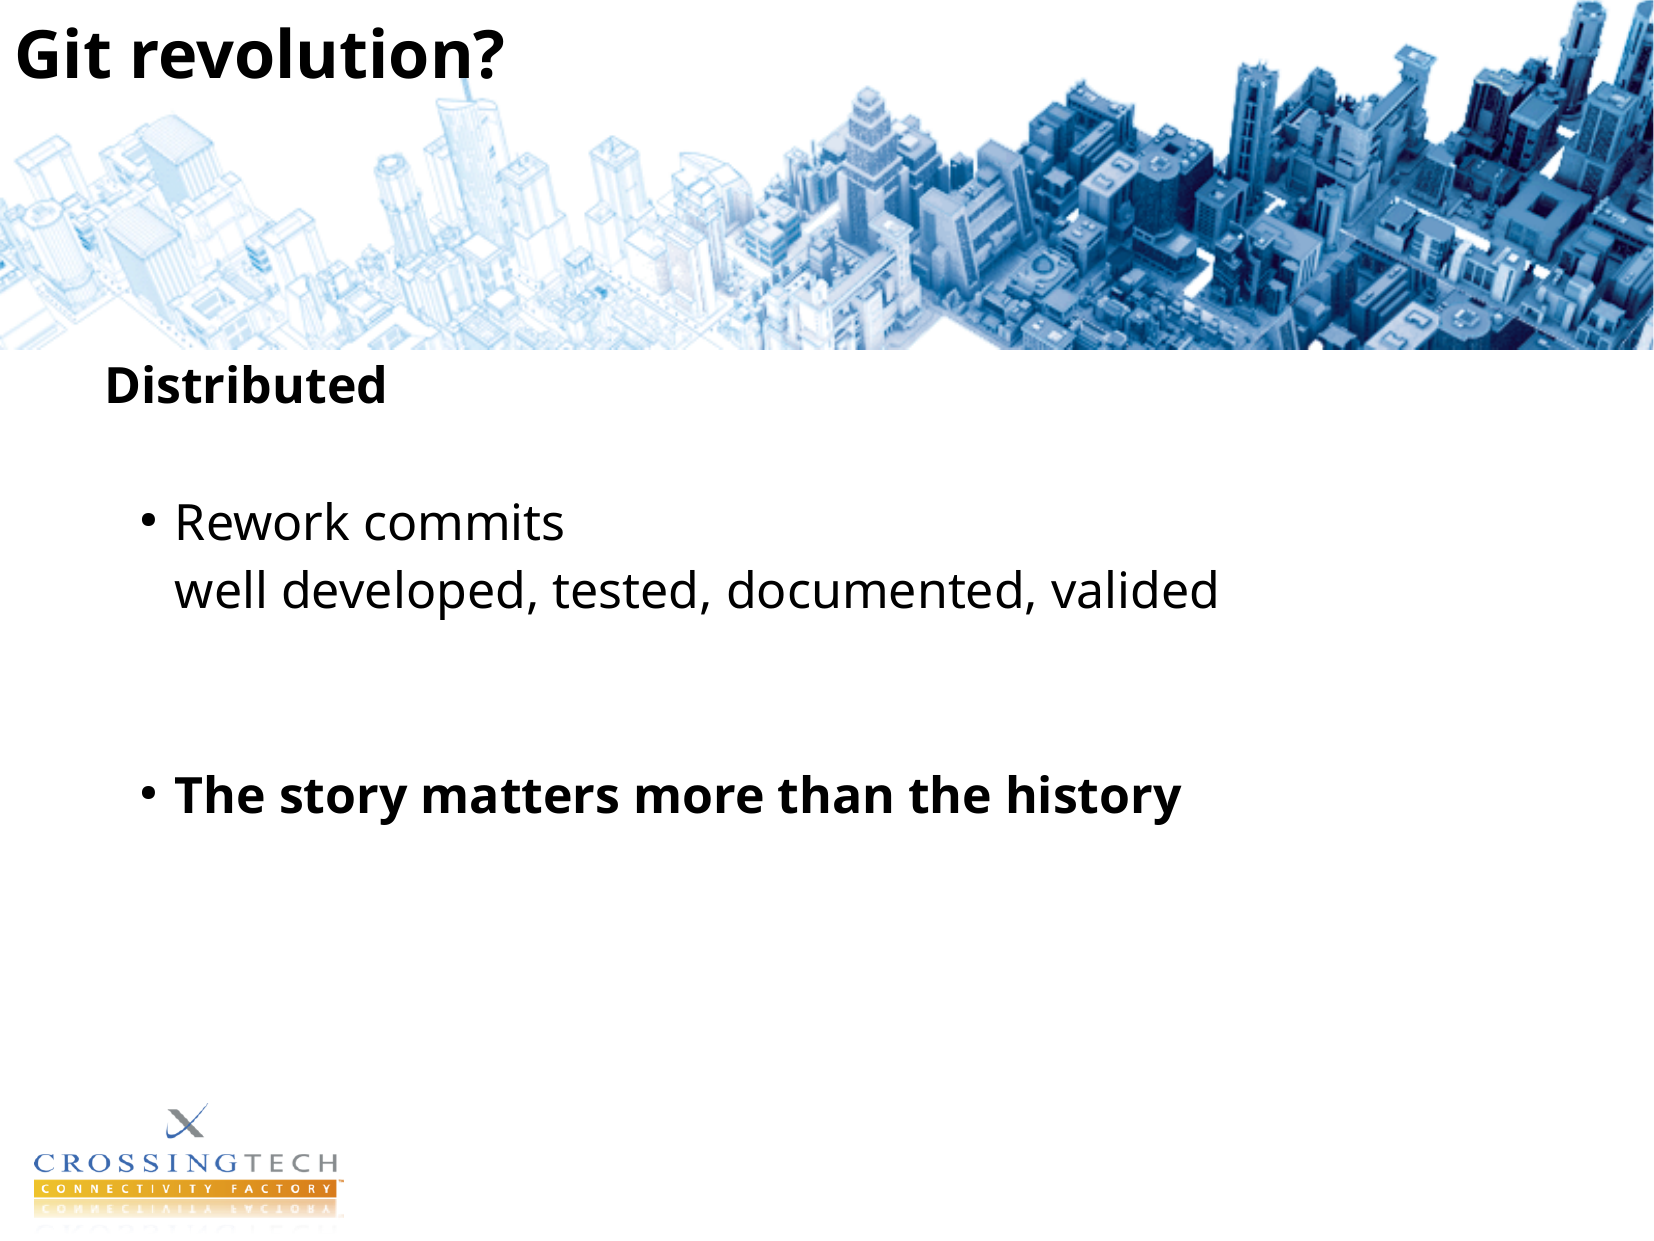

Git revolution?
Distributed
Rework commits
well developed, tested, documented, valided
The story matters more than the history